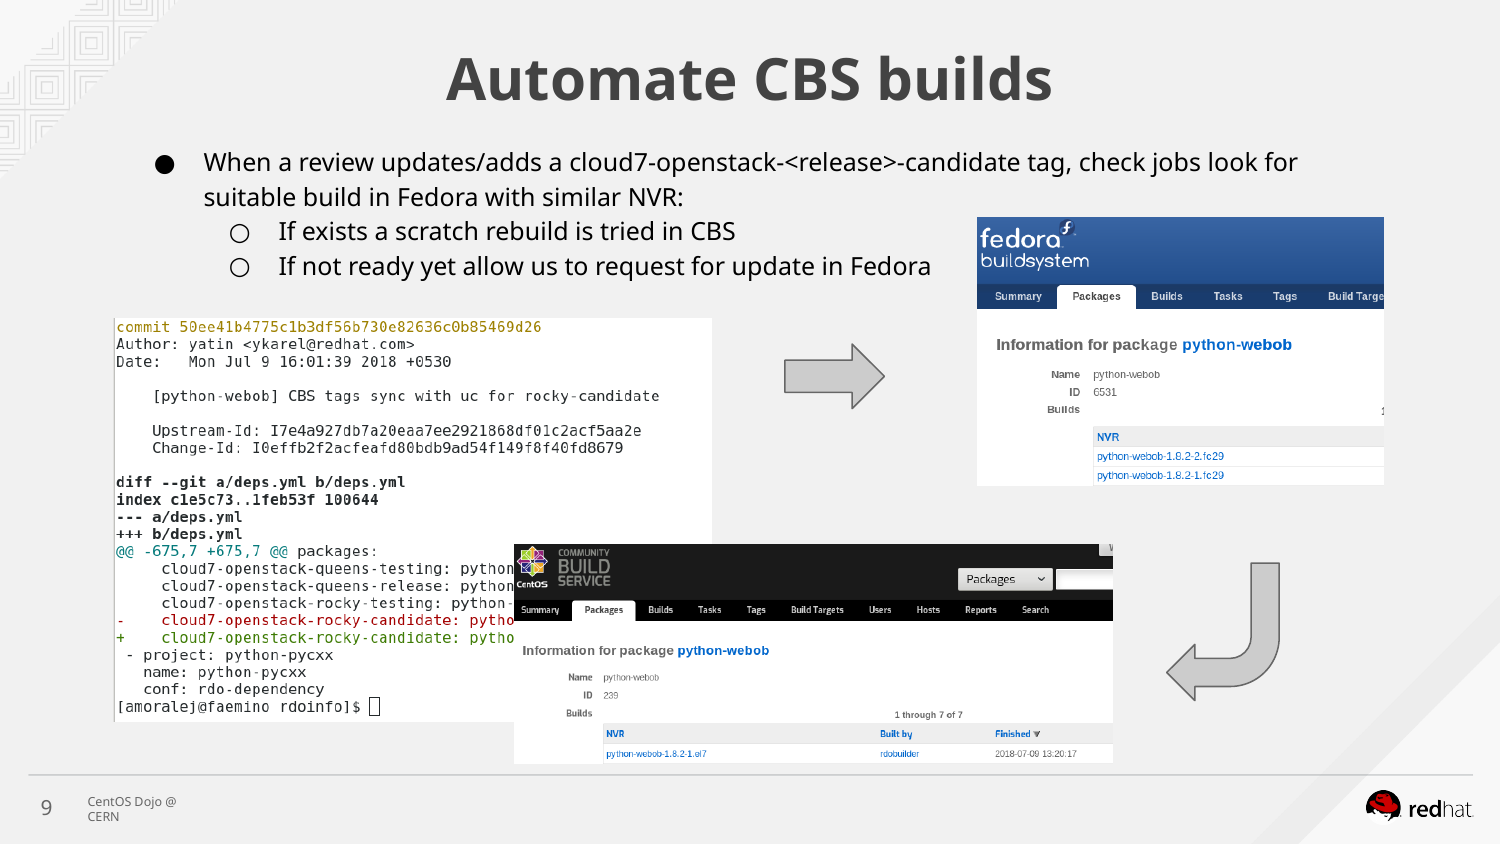

Automate CBS builds
# When a review updates/adds a cloud7-openstack-<release>-candidate tag, check jobs look for suitable build in Fedora with similar NVR:
If exists a scratch rebuild is tried in CBS
If not ready yet allow us to request for update in Fedora